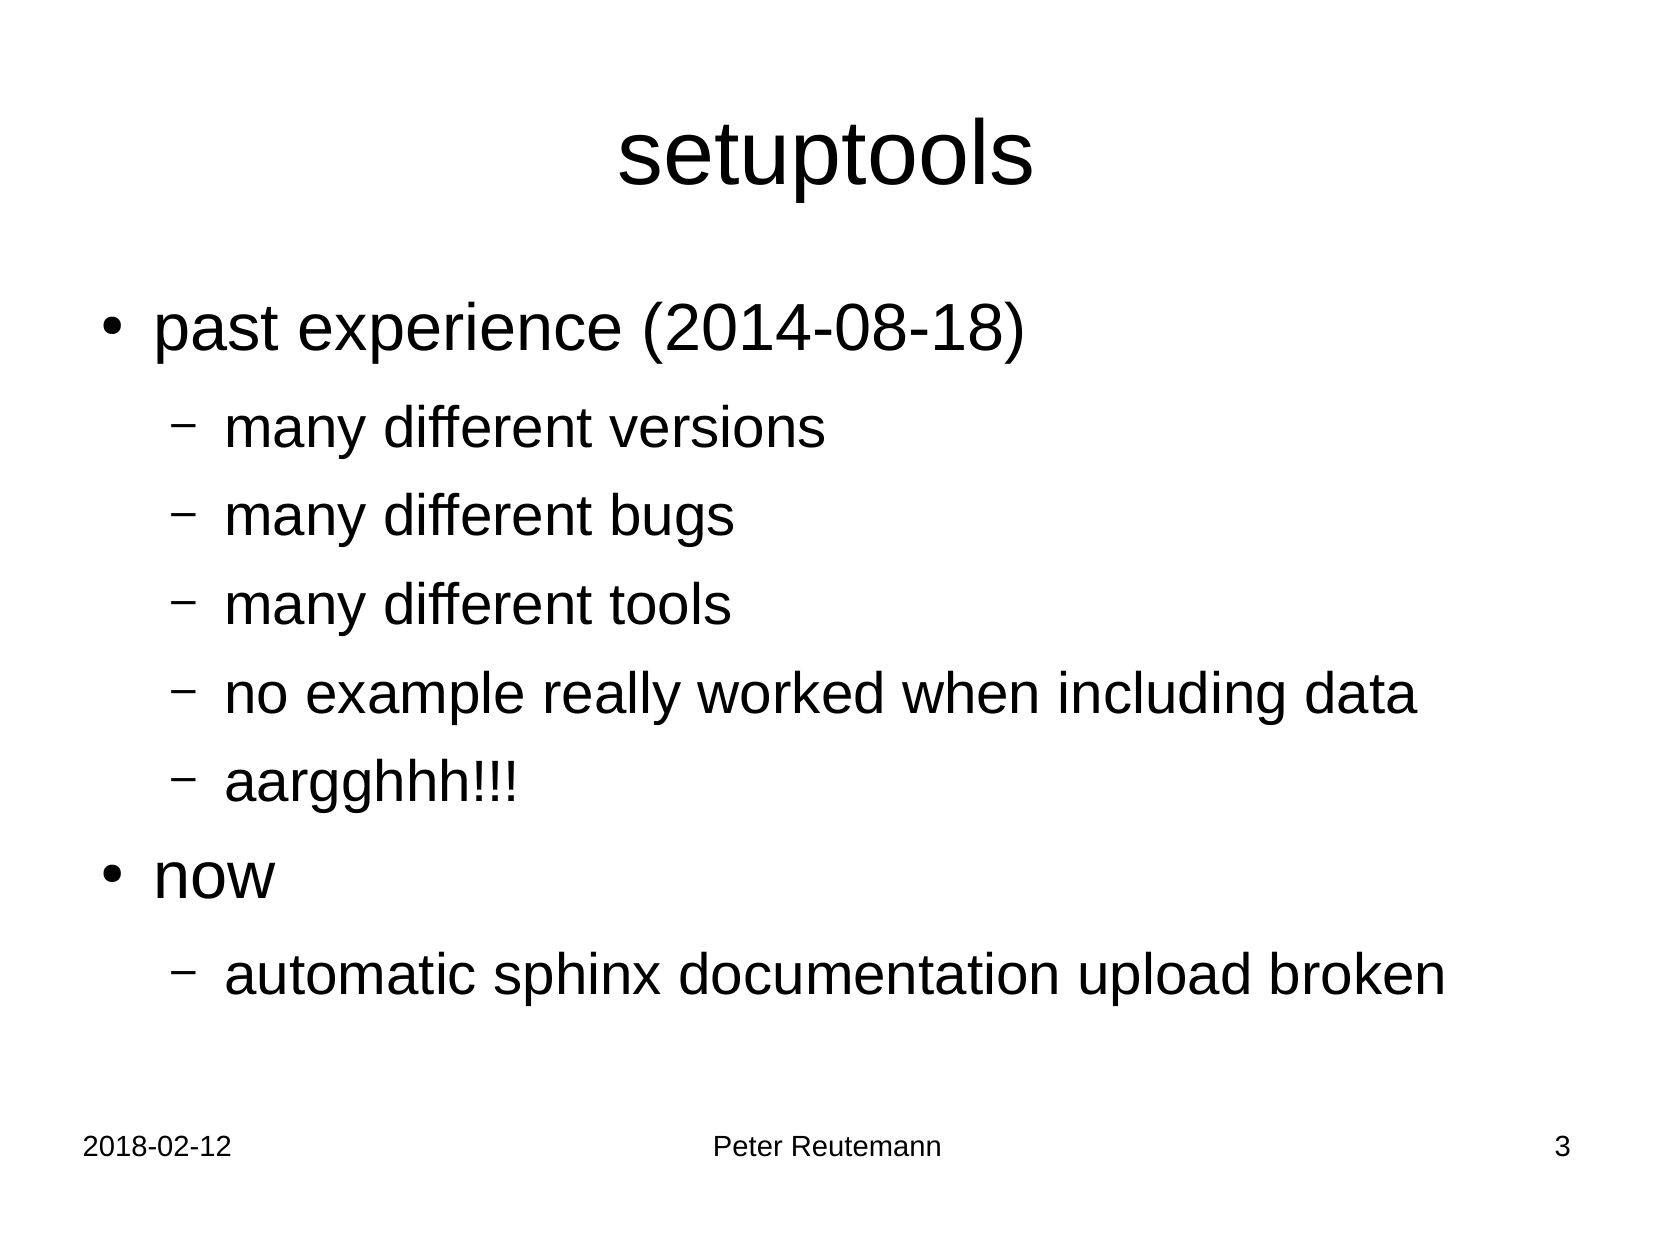

# setuptools
past experience (2014-08-18)
many different versions
many different bugs
many different tools
no example really worked when including data
aargghhh!!!
now
automatic sphinx documentation upload broken
2018-02-12
Peter Reutemann
3